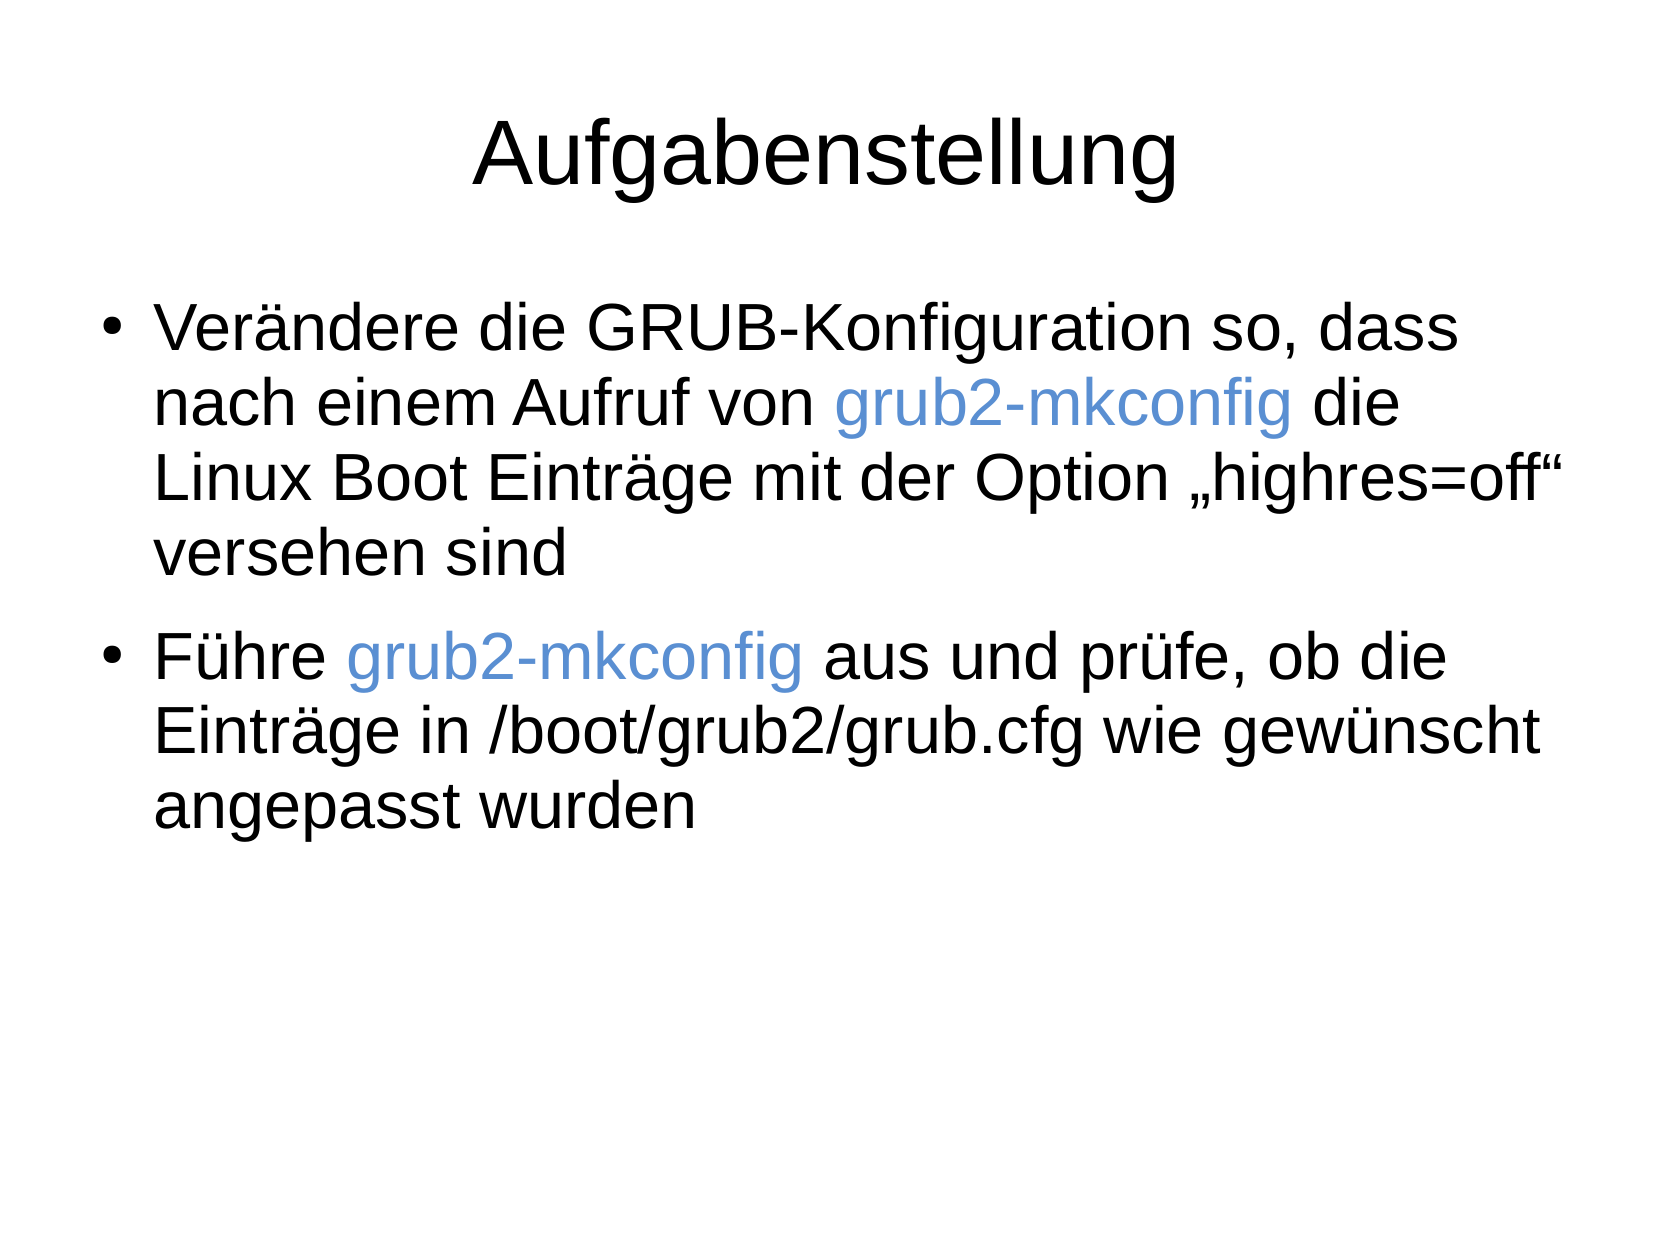

# Aufgabenstellung
Verändere die GRUB-Konfiguration so, dass nach einem Aufruf von grub2-mkconfig die Linux Boot Einträge mit der Option „highres=off“ versehen sind
Führe grub2-mkconfig aus und prüfe, ob die Einträge in /boot/grub2/grub.cfg wie gewünscht angepasst wurden